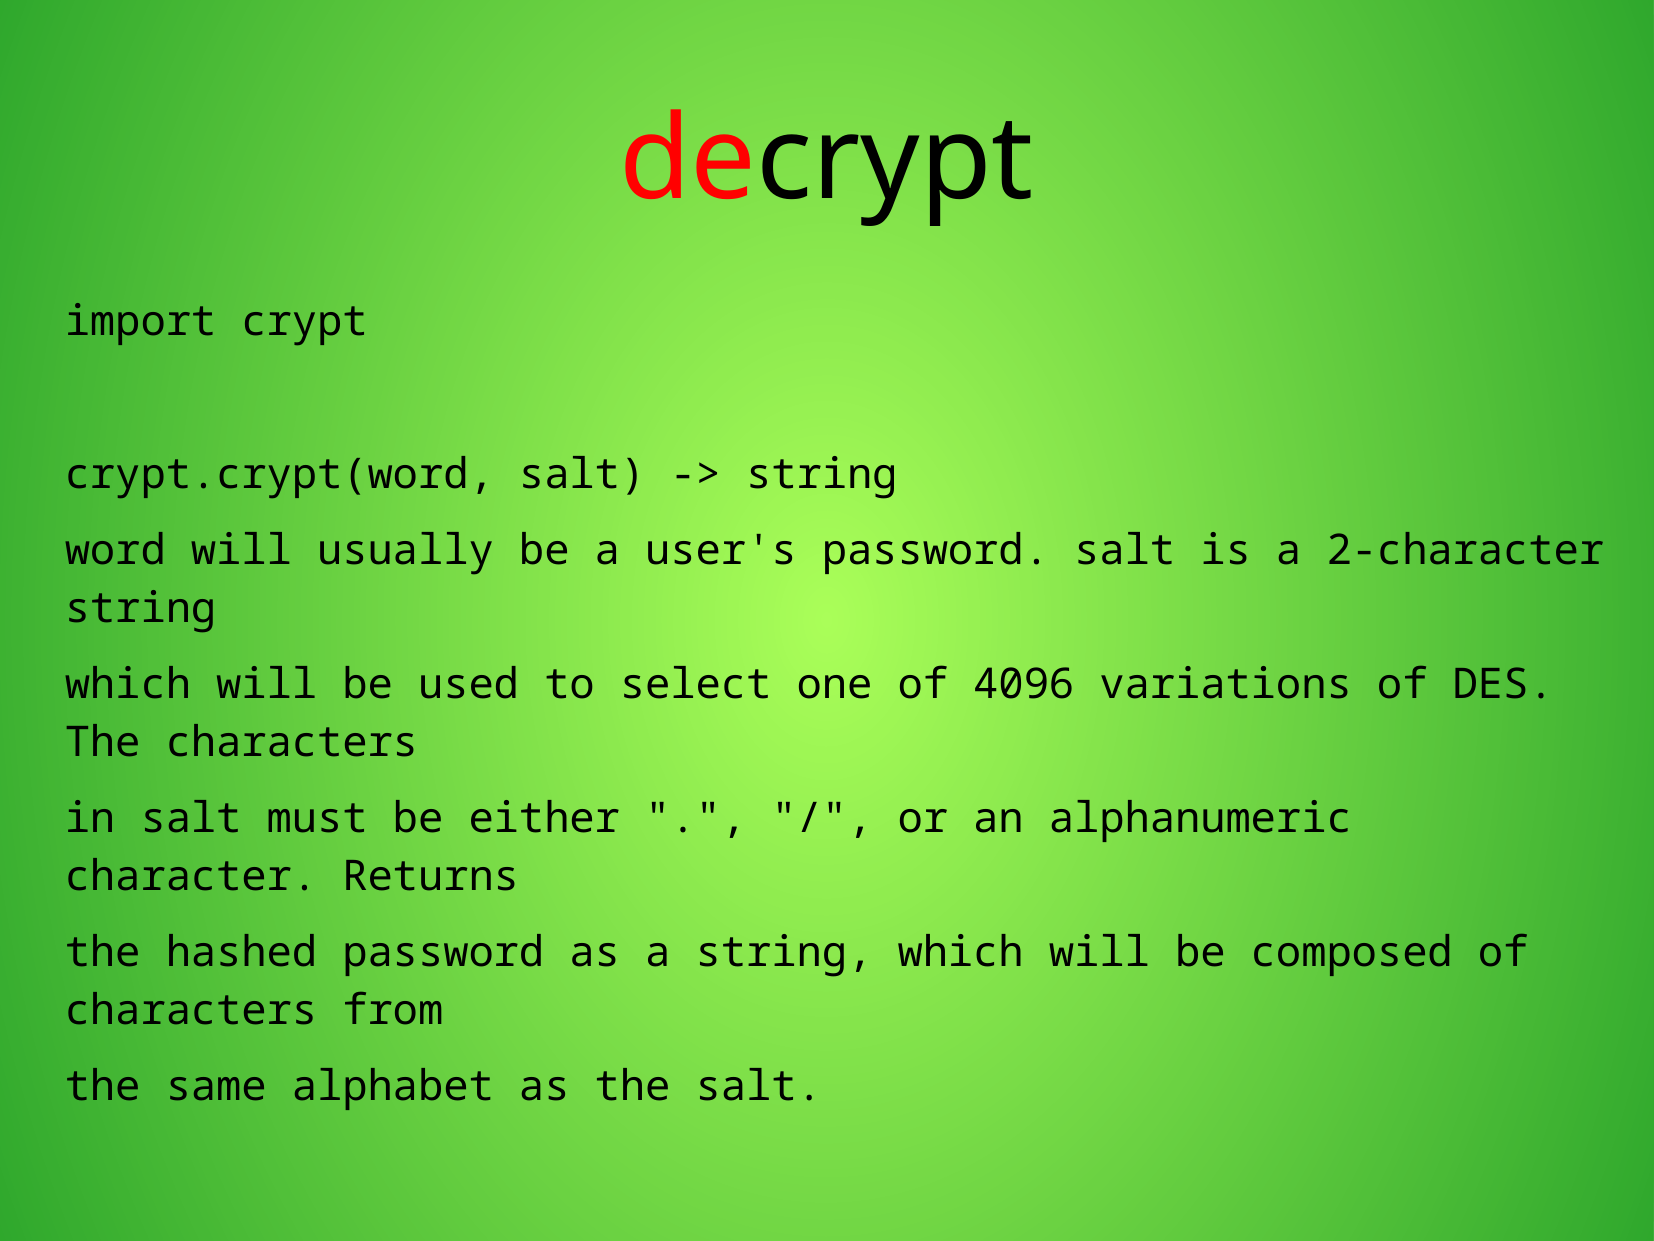

# decrypt
import crypt
crypt.crypt(word, salt) -> string
word will usually be a user's password. salt is a 2-character string
which will be used to select one of 4096 variations of DES. The characters
in salt must be either ".", "/", or an alphanumeric character. Returns
the hashed password as a string, which will be composed of characters from
the same alphabet as the salt.